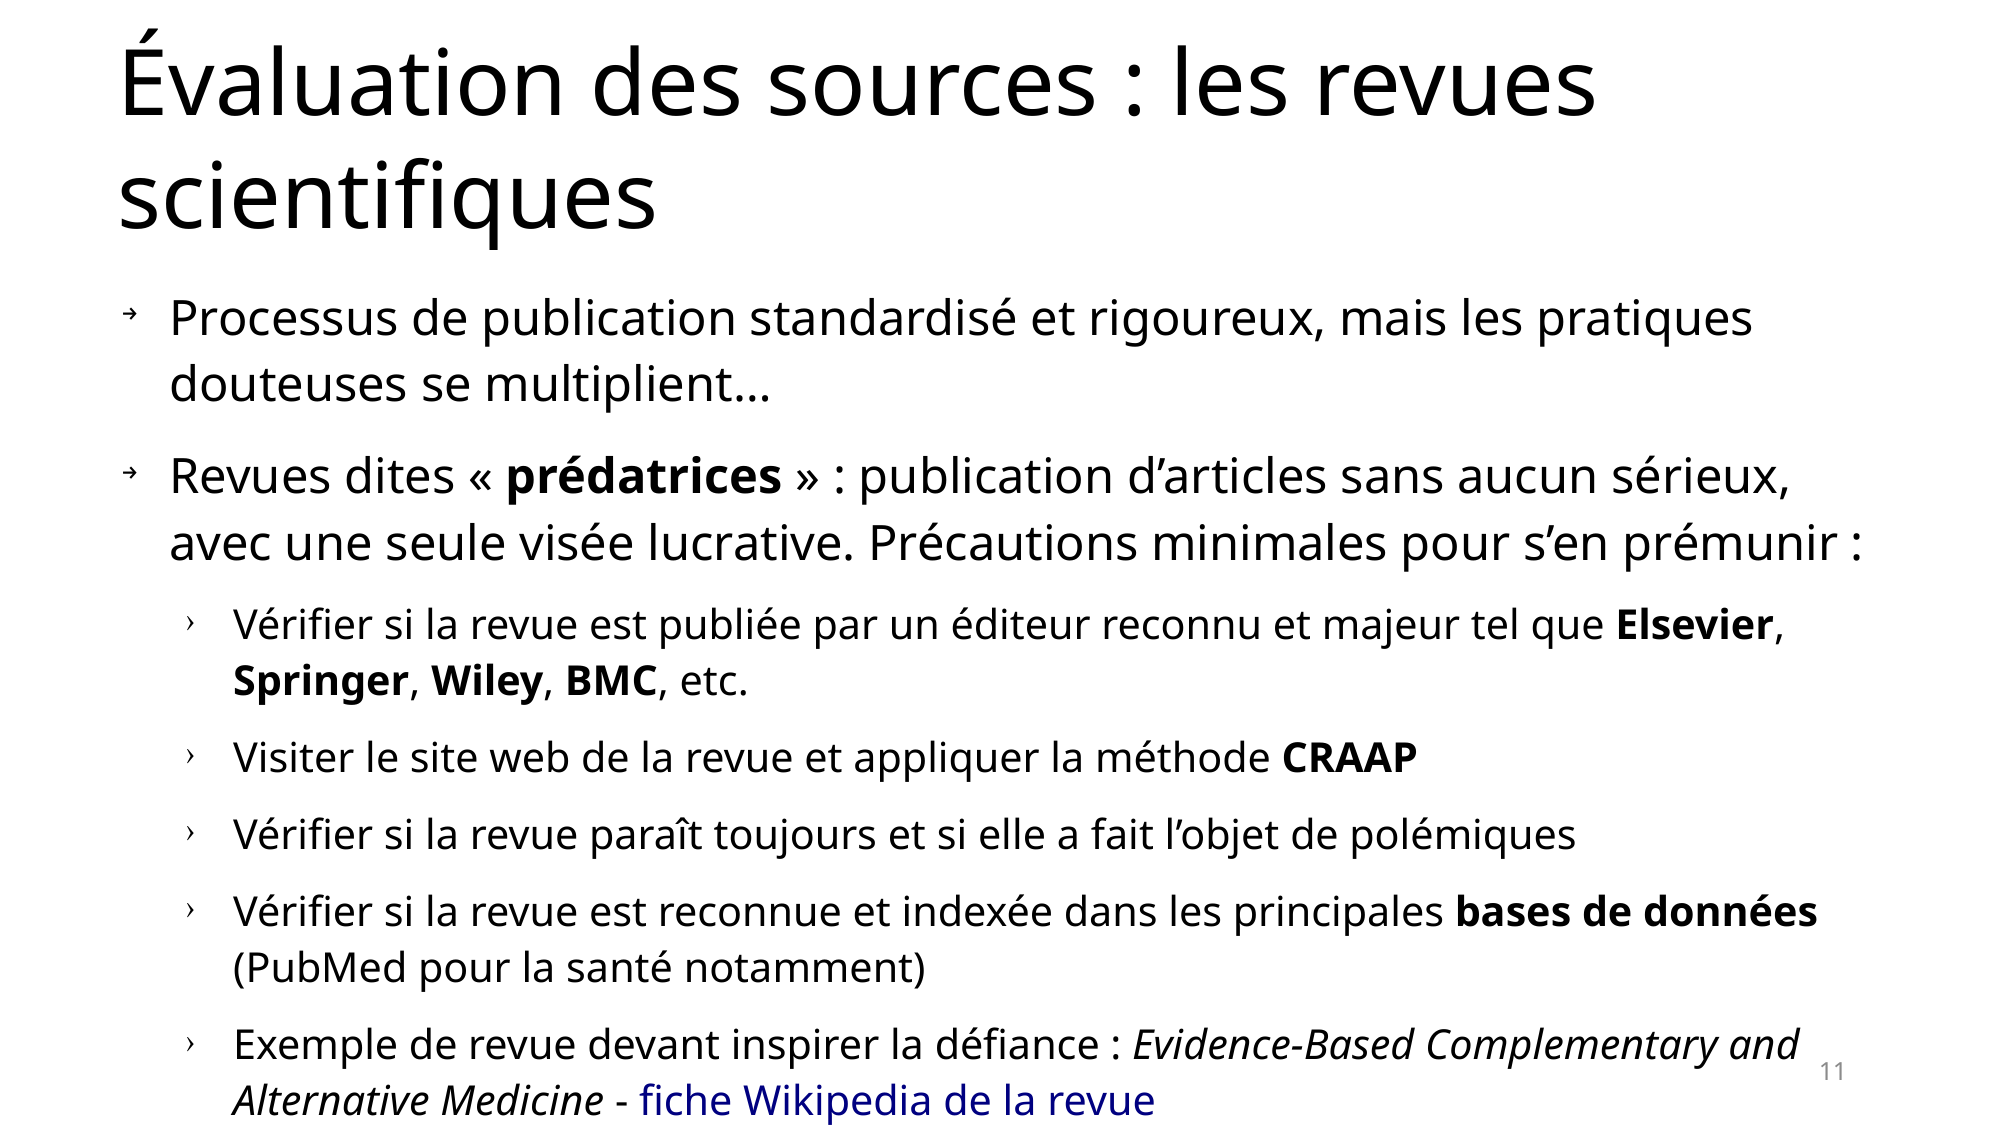

# Évaluation des sources : les revues scientifiques
Processus de publication standardisé et rigoureux, mais les pratiques douteuses se multiplient…
Revues dites « prédatrices » : publication d’articles sans aucun sérieux, avec une seule visée lucrative. Précautions minimales pour s’en prémunir :
Vérifier si la revue est publiée par un éditeur reconnu et majeur tel que Elsevier, Springer, Wiley, BMC, etc.
Visiter le site web de la revue et appliquer la méthode CRAAP
Vérifier si la revue paraît toujours et si elle a fait l’objet de polémiques
Vérifier si la revue est reconnue et indexée dans les principales bases de données (PubMed pour la santé notamment)
Exemple de revue devant inspirer la défiance : Evidence-Based Complementary and Alternative Medicine - fiche Wikipedia de la revue
11